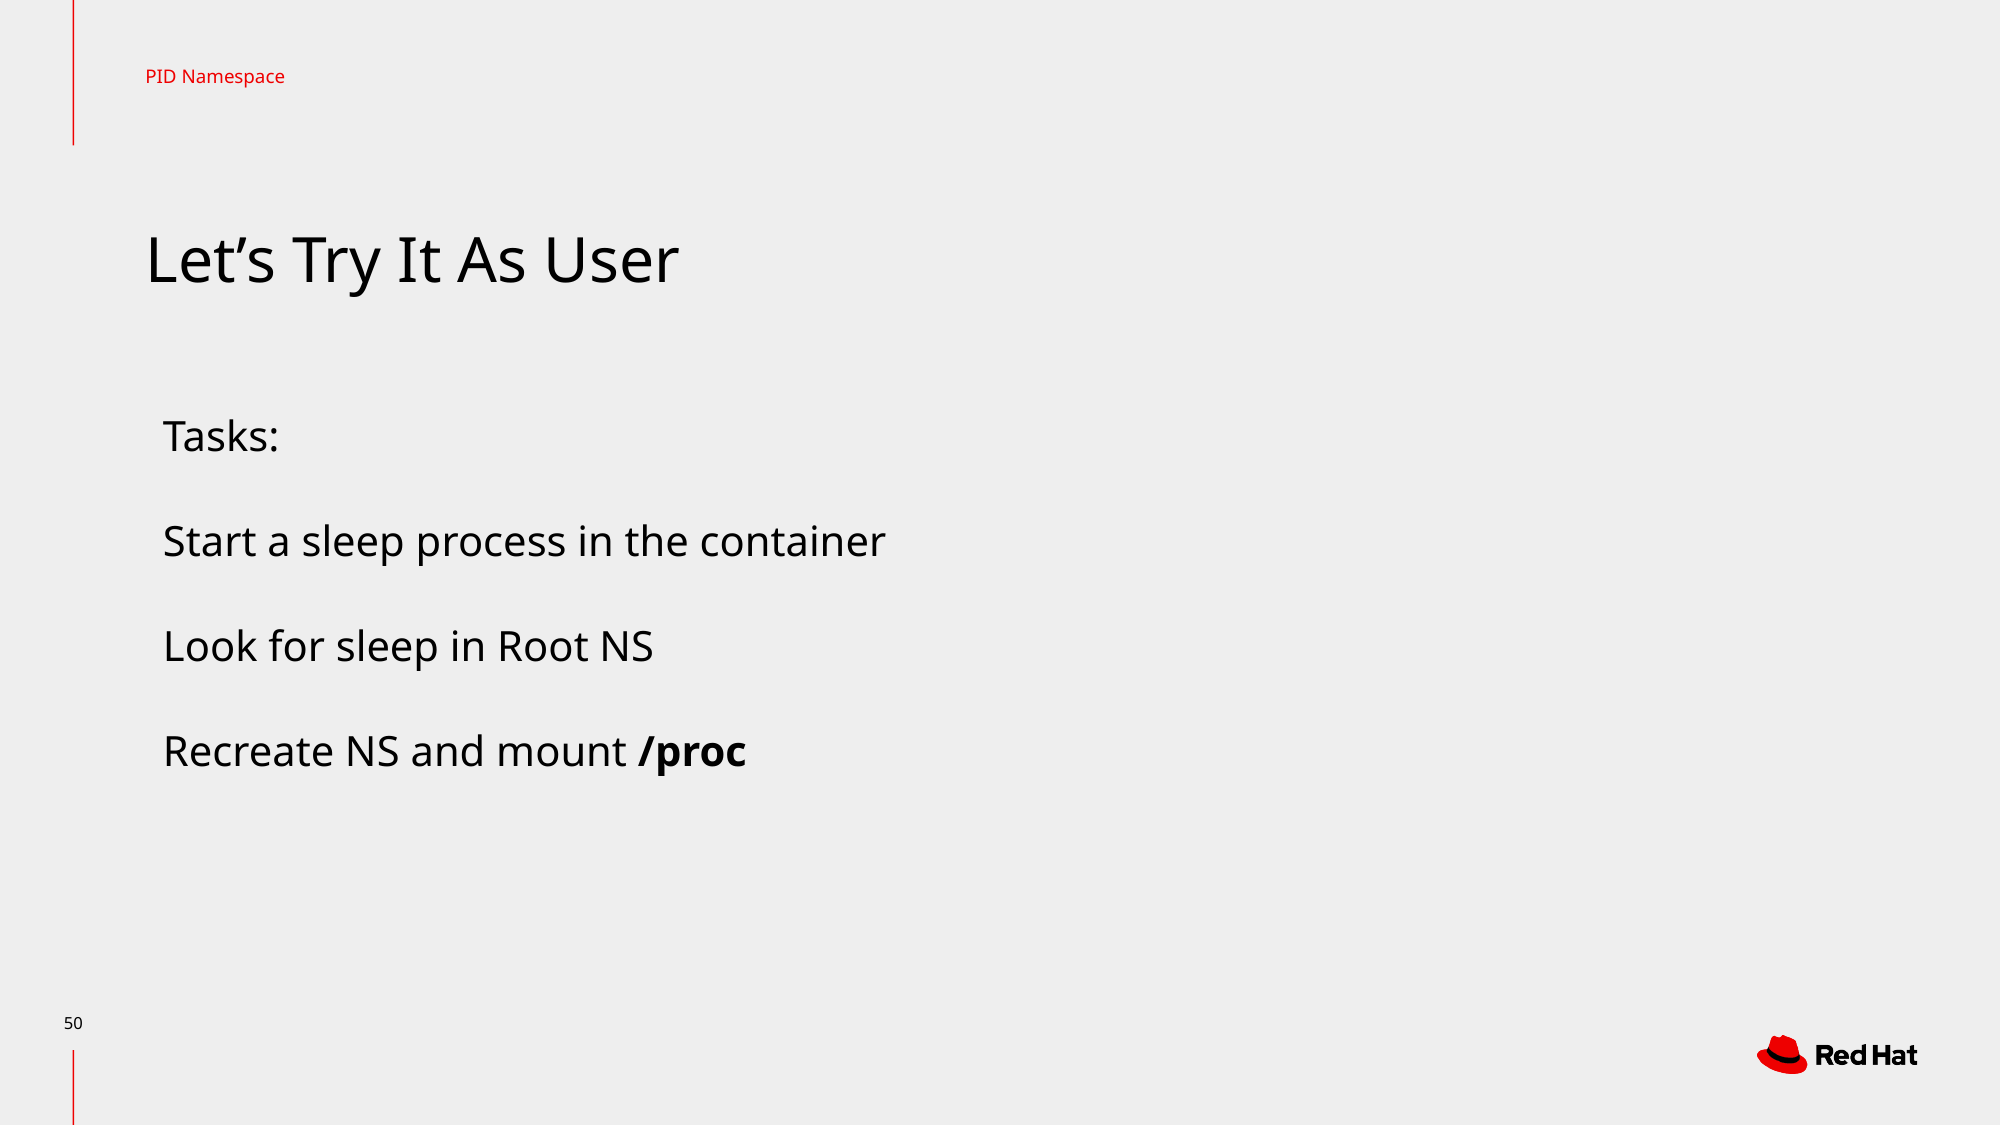

# PID Namespace
Let’s Try It As User
Tasks:
Start a sleep process in the container
Look for sleep in Root NS
Recreate NS and mount /proc